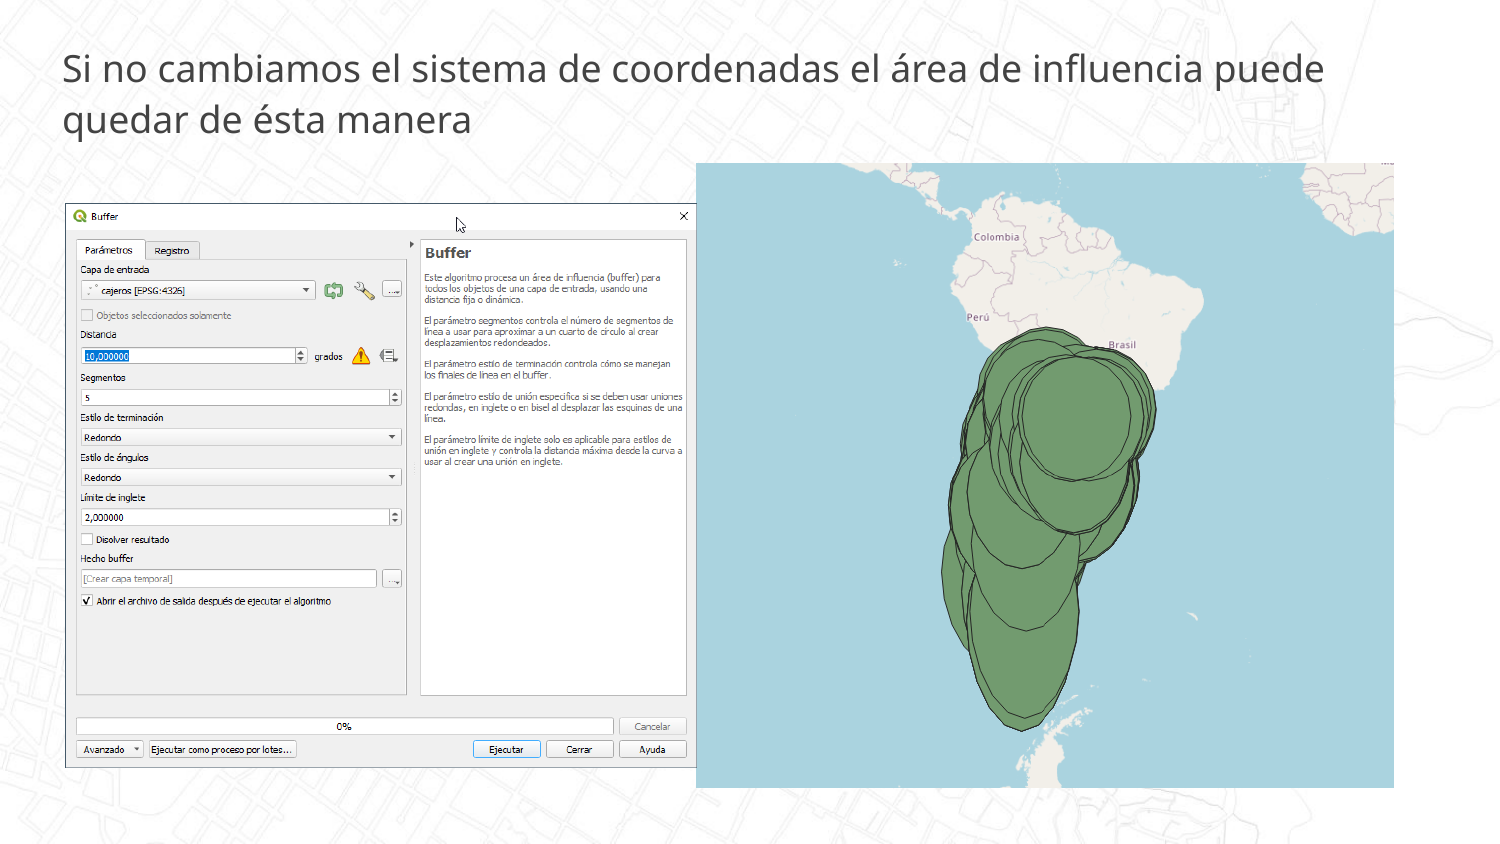

Si no cambiamos el sistema de coordenadas el área de influencia puede quedar de ésta manera